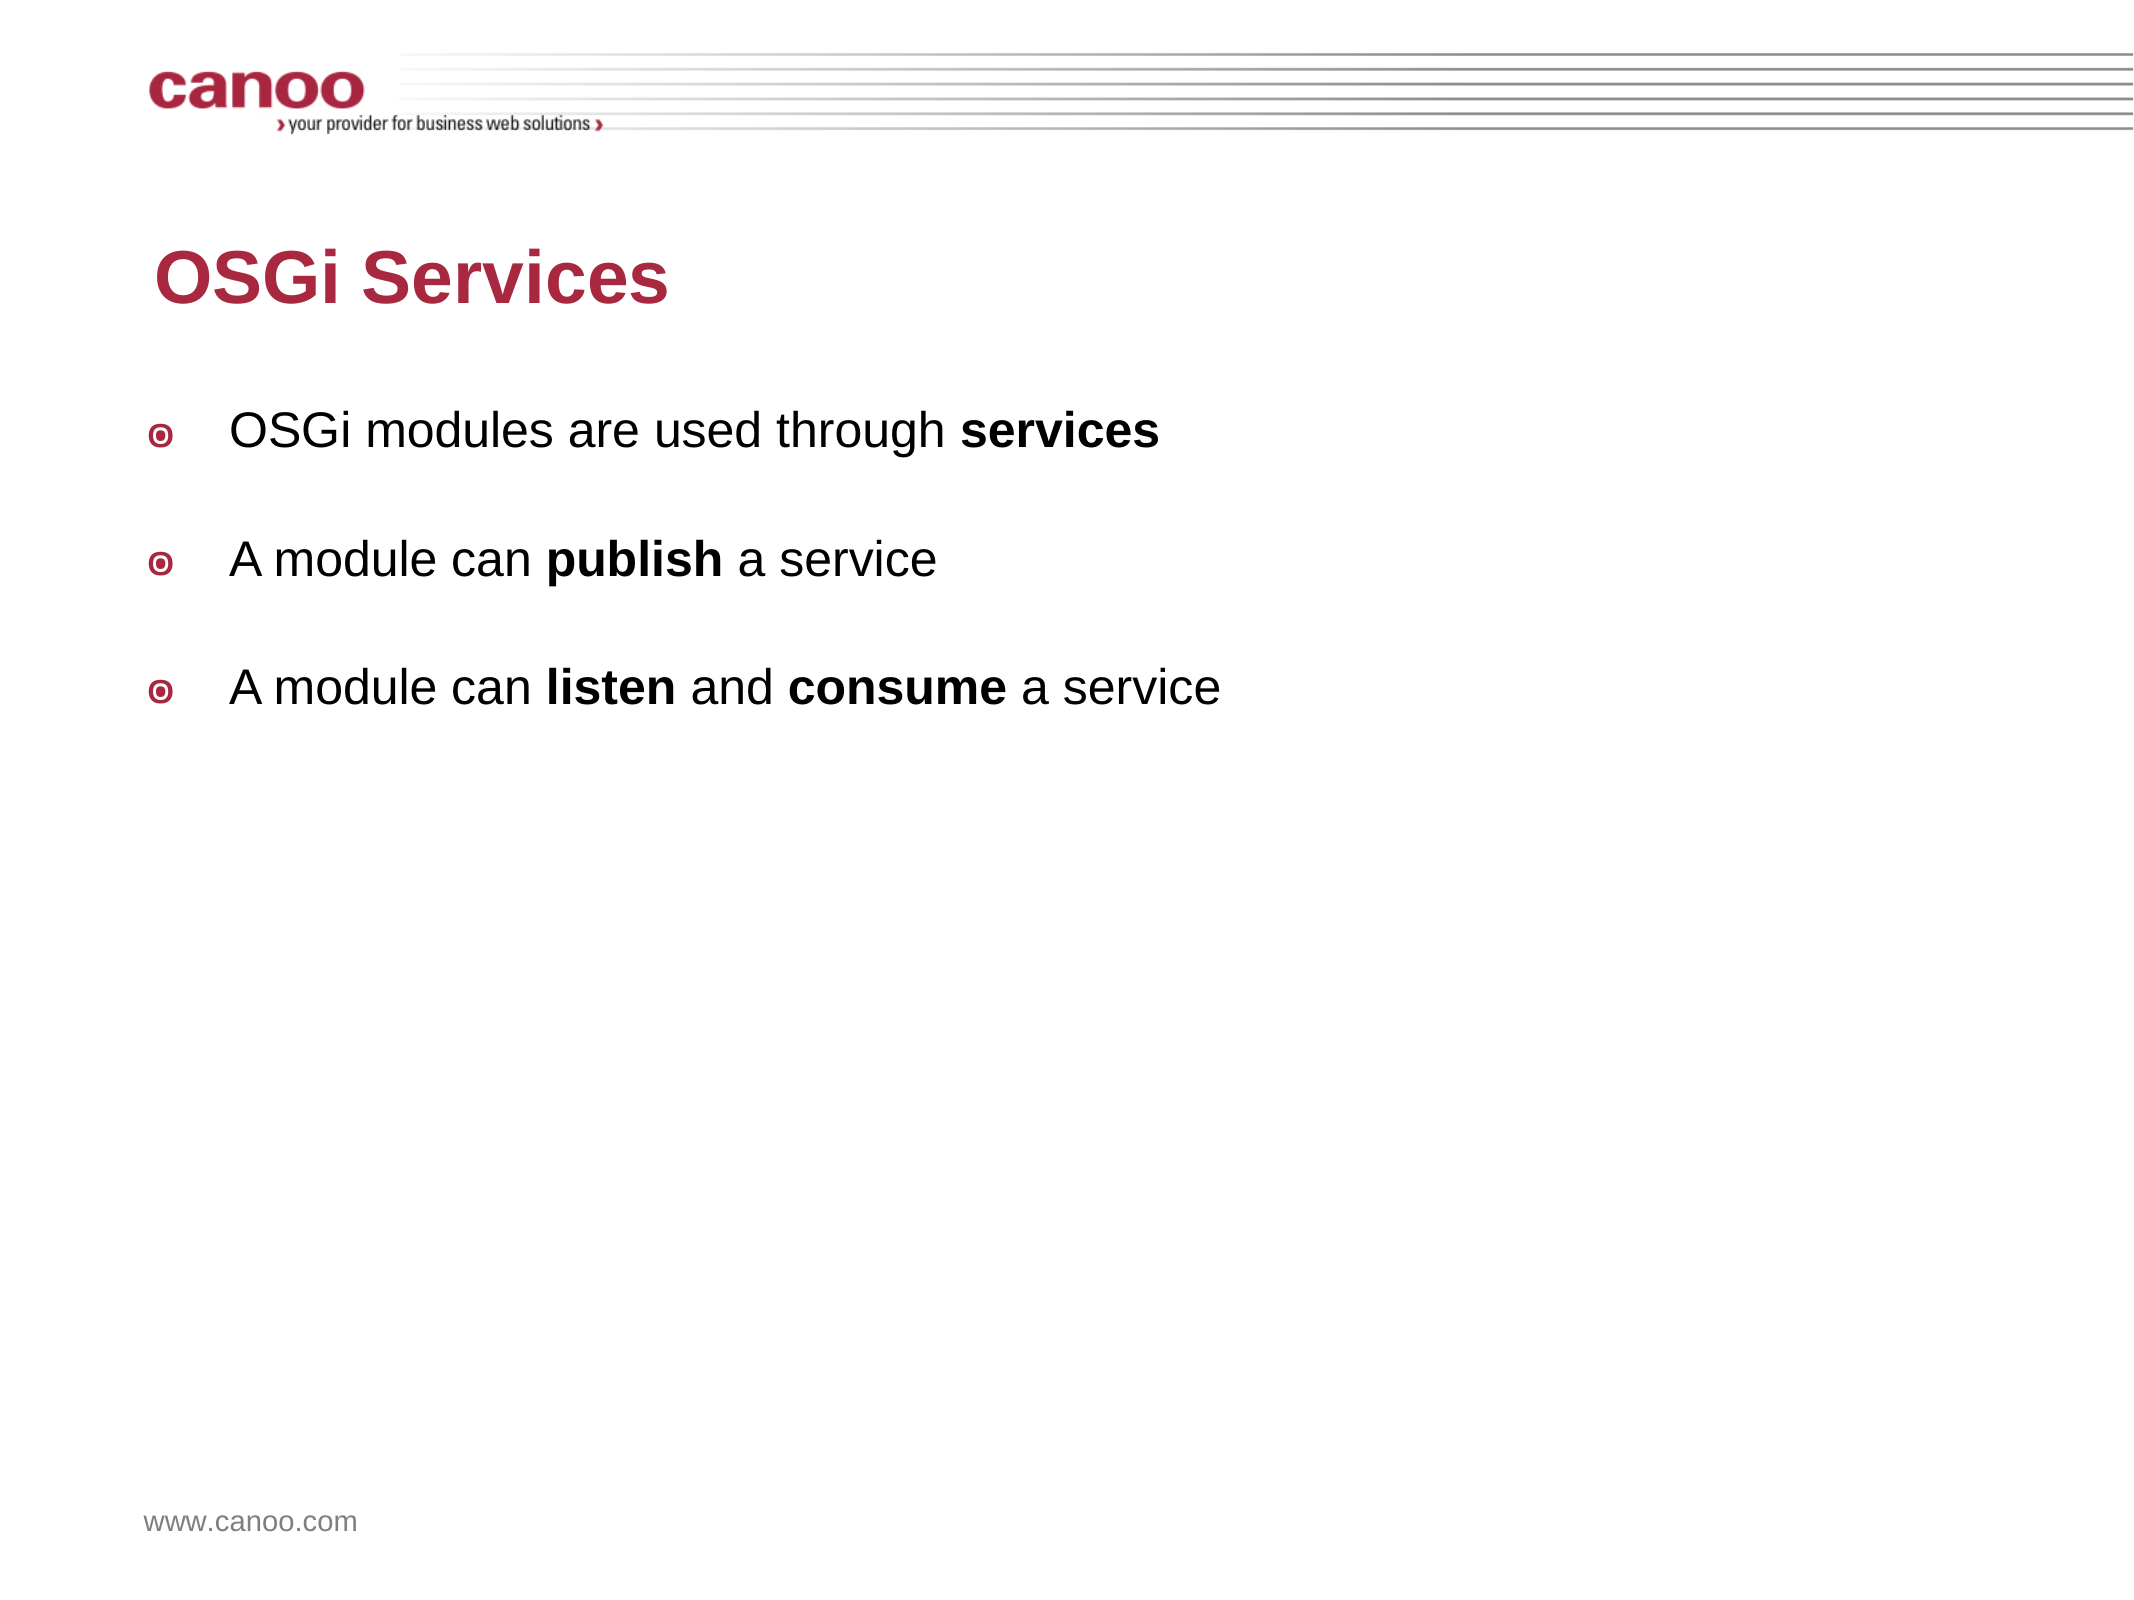

# OSGi Services
OSGi modules are used through services
A module can publish a service
A module can listen and consume a service